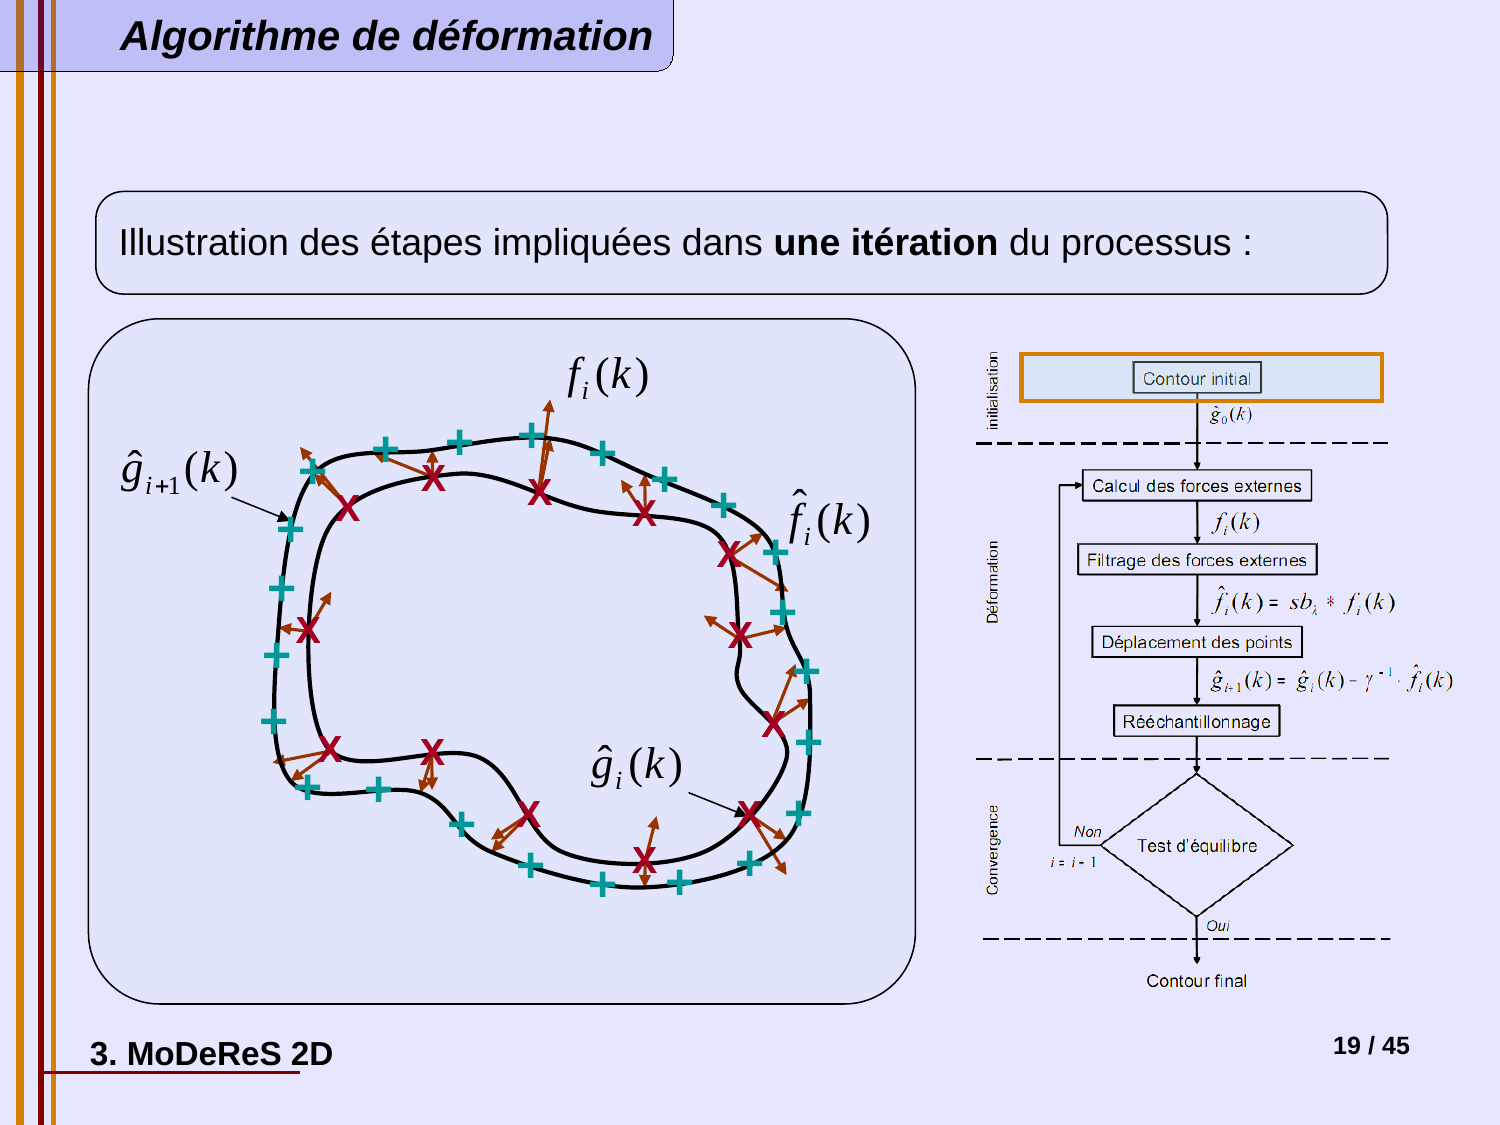

Algorithme de déformation
Illustration des étapes impliquées dans une itération du processus :
+
+
+
+
+
+
+
+
+
+
+
+
+
+
+
+
+
+
+
+
+
+
+
X
X
X
X
X
X
X
X
X
X
X
X
X
X
X
X
X
X
X
X
X
X
X
X
X
19
# 3. MoDeReS 2D